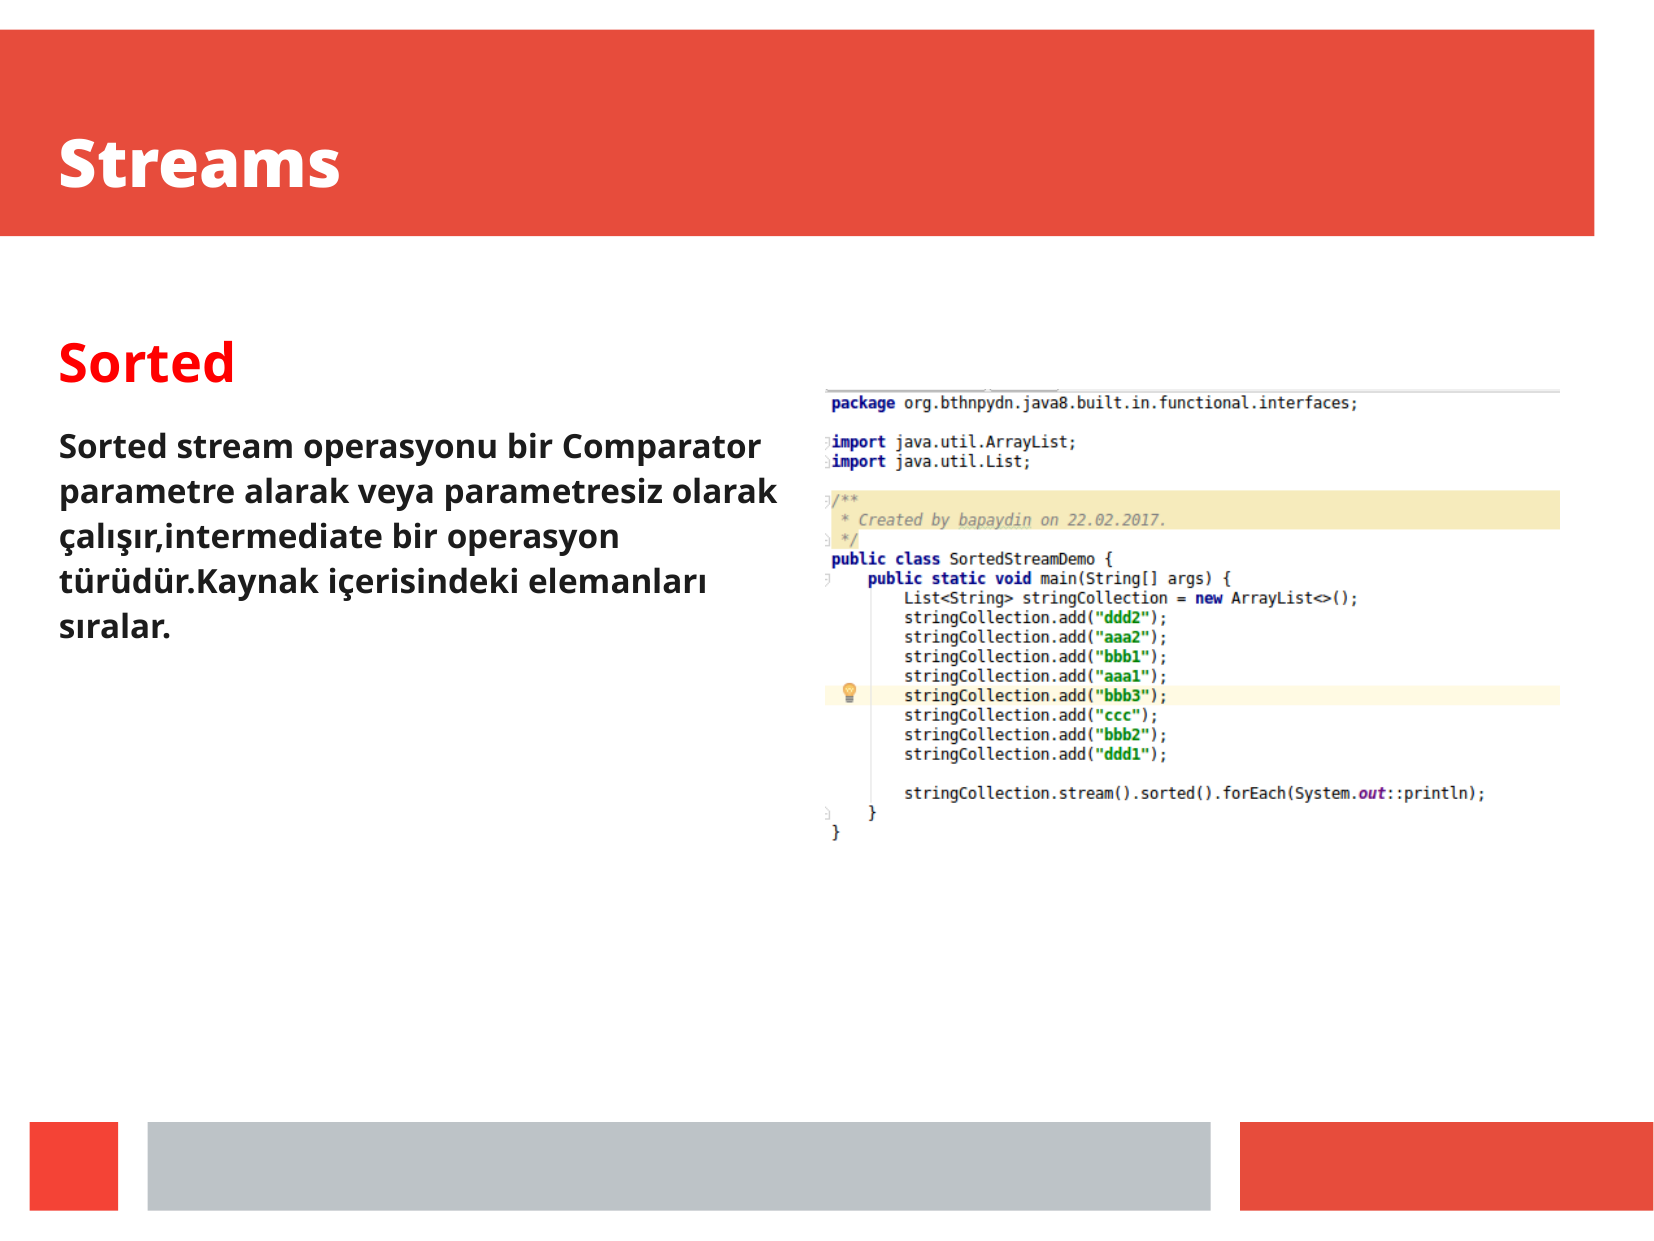

# Streams
Sorted
Sorted stream operasyonu bir Comparator parametre alarak veya parametresiz olarak çalışır,intermediate bir operasyon türüdür.Kaynak içerisindeki elemanları sıralar.